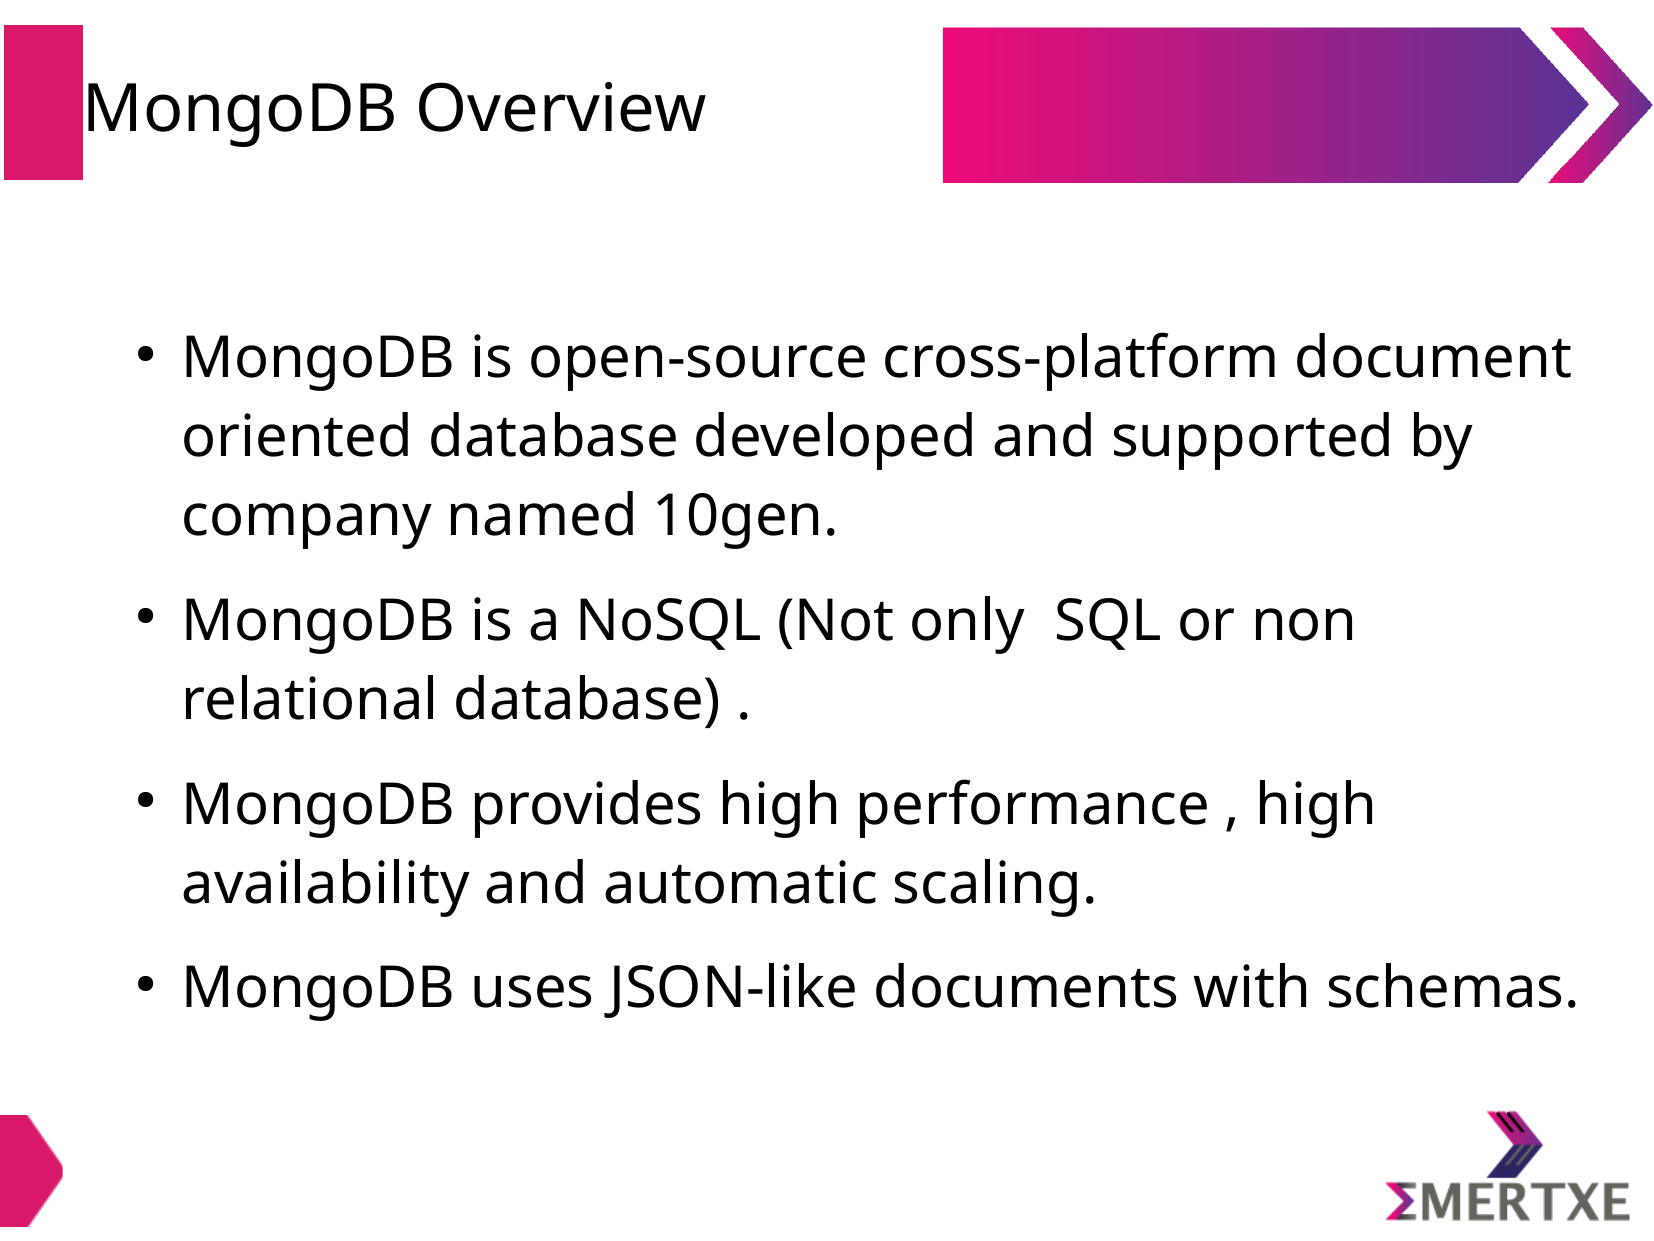

# MongoDB Overview
MongoDB is open-source cross-platform document oriented database developed and supported by company named 10gen.
MongoDB is a NoSQL (Not only SQL or non relational database) .
MongoDB provides high performance , high availability and automatic scaling.
MongoDB uses JSON-like documents with schemas.